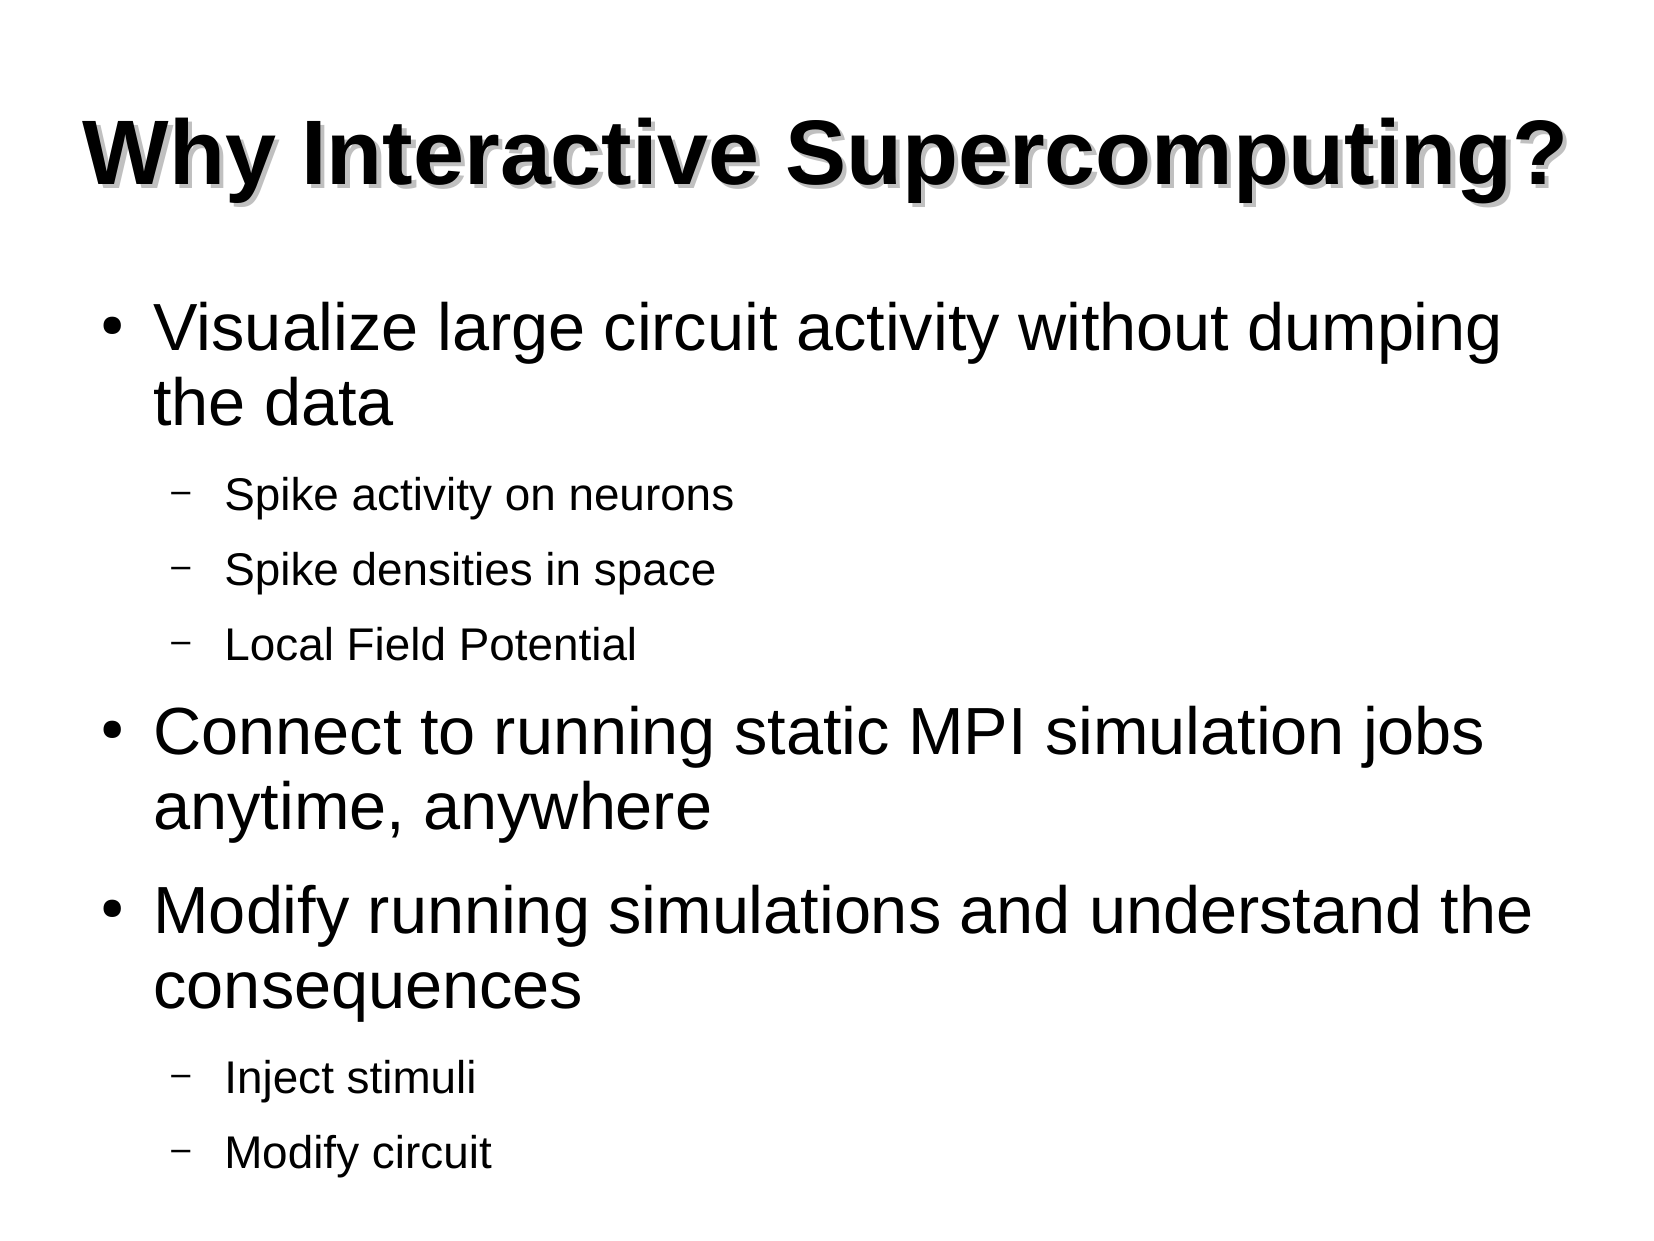

# Why Interactive Supercomputing?
Visualize large circuit activity without dumping the data
Spike activity on neurons
Spike densities in space
Local Field Potential
Connect to running static MPI simulation jobs anytime, anywhere
Modify running simulations and understand the consequences
Inject stimuli
Modify circuit